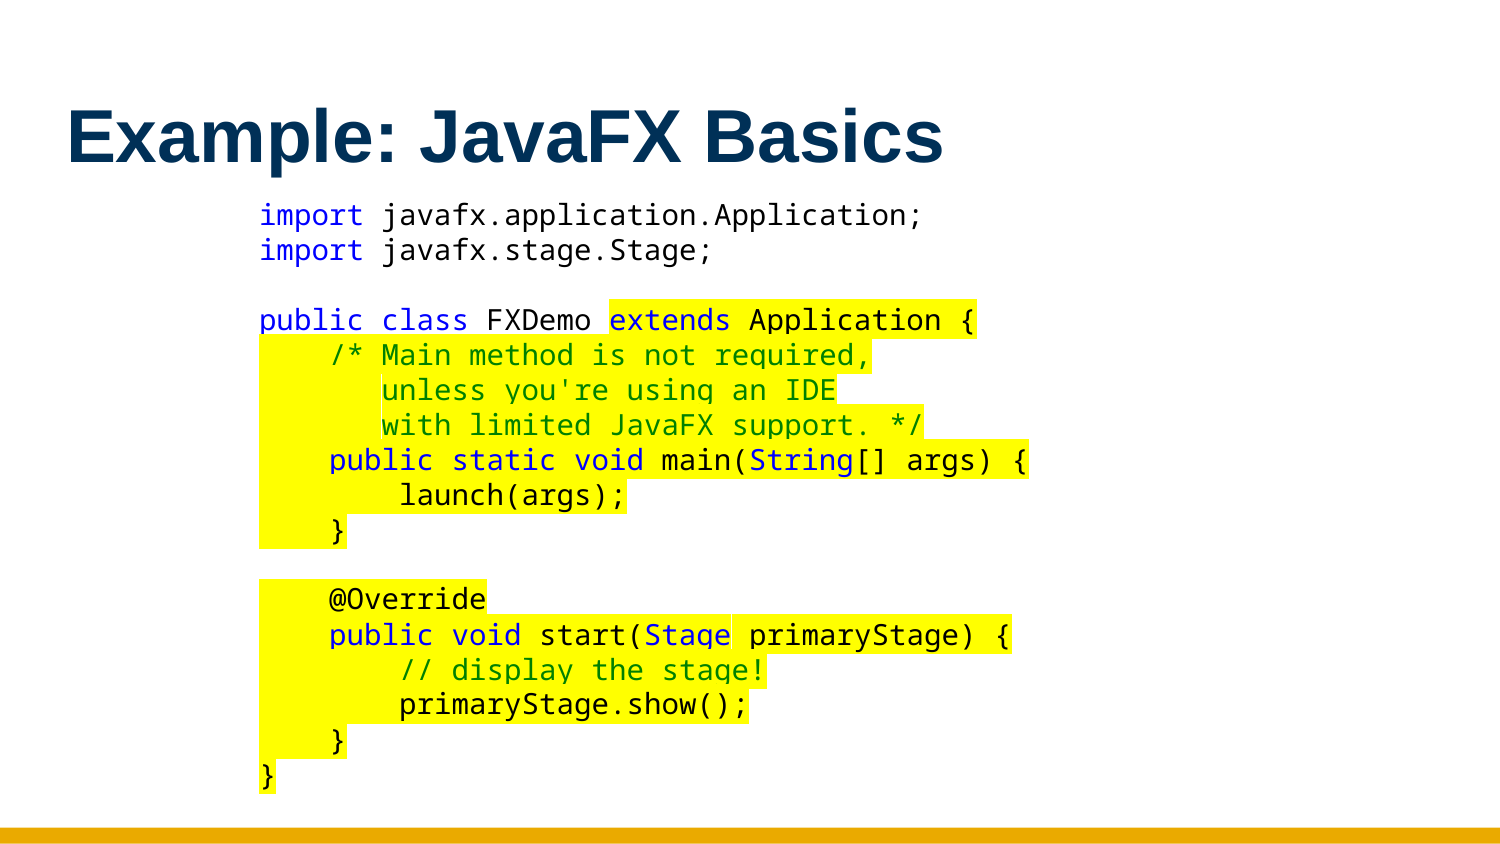

# Example: JavaFX Basics
import javafx.application.Application;
import javafx.stage.Stage;
public class FXDemo extends Application {
 /* Main method is not required,
 unless you're using an IDE
 with limited JavaFX support. */
    public static void main(String[] args) {
        launch(args);
    }
 @Override
 public void start(Stage primaryStage) {
 // display the stage!
        primaryStage.show();
    }
}